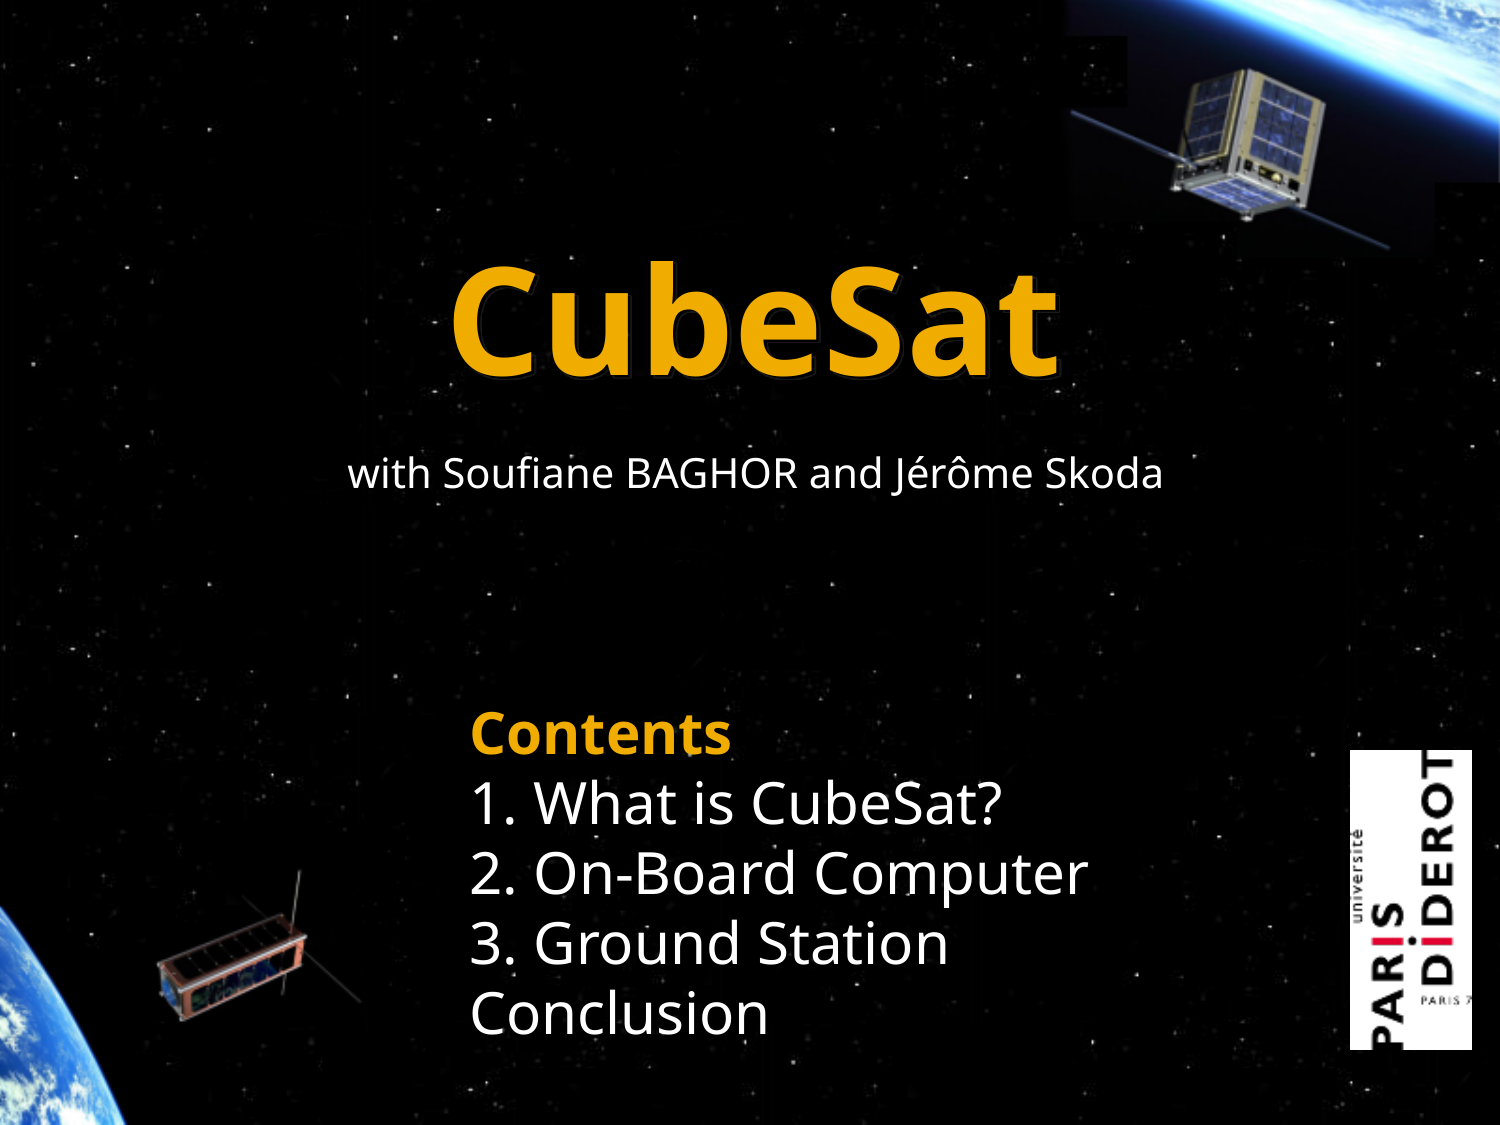

# CubeSat
with Soufiane BAGHOR and Jérôme Skoda
Contents
1. What is CubeSat?
2. On-Board Computer
3. Ground Station
Conclusion